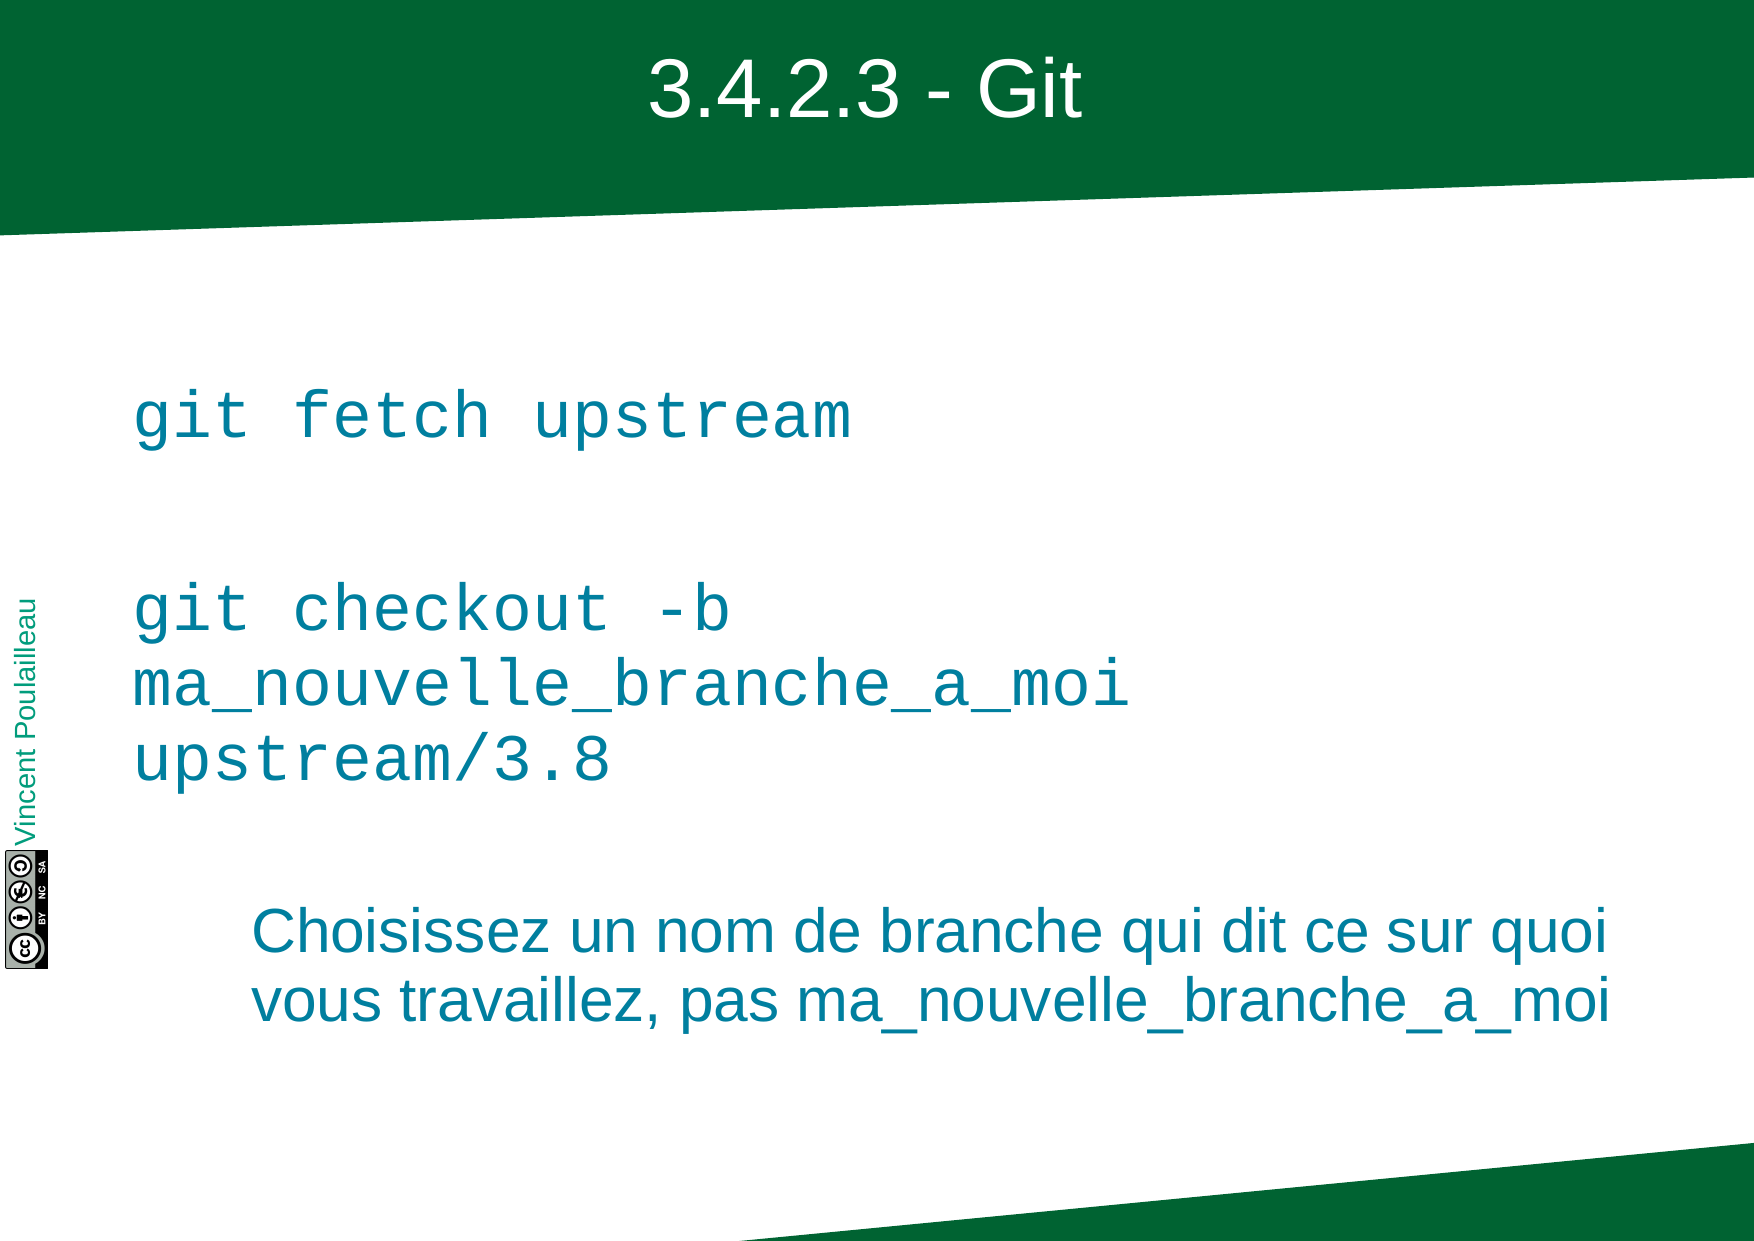

3.4.2.3 - Git
git fetch upstream
git checkout -b ma_nouvelle_branche_a_moi upstream/3.8
Choisissez un nom de branche qui dit ce sur quoi vous travaillez, pas ma_nouvelle_branche_a_moi
© 2019 Vincent Poulailleau